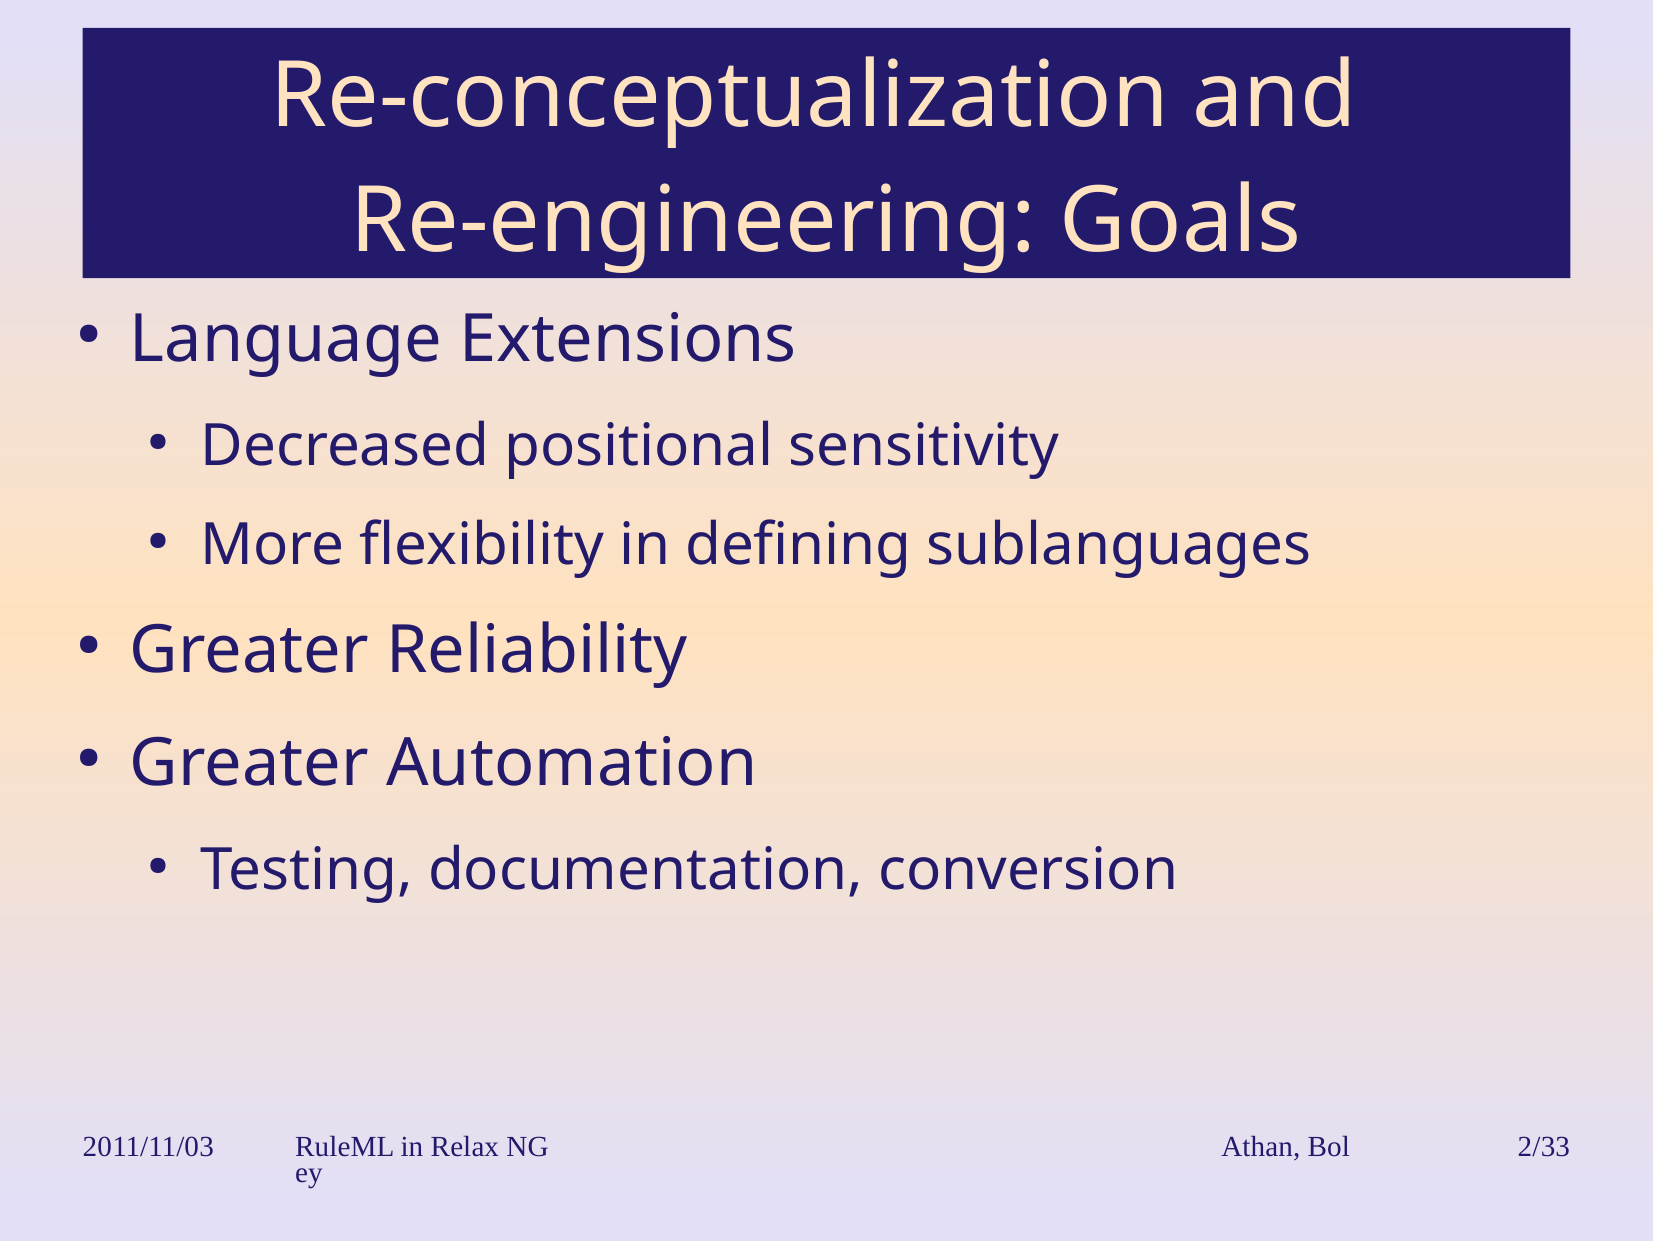

# Re-conceptualization and Re-engineering: Goals
Language Extensions
Decreased positional sensitivity
More flexibility in defining sublanguages
Greater Reliability
Greater Automation
Testing, documentation, conversion
2011/11/03
RuleML in Relax NG Athan, Boley
2